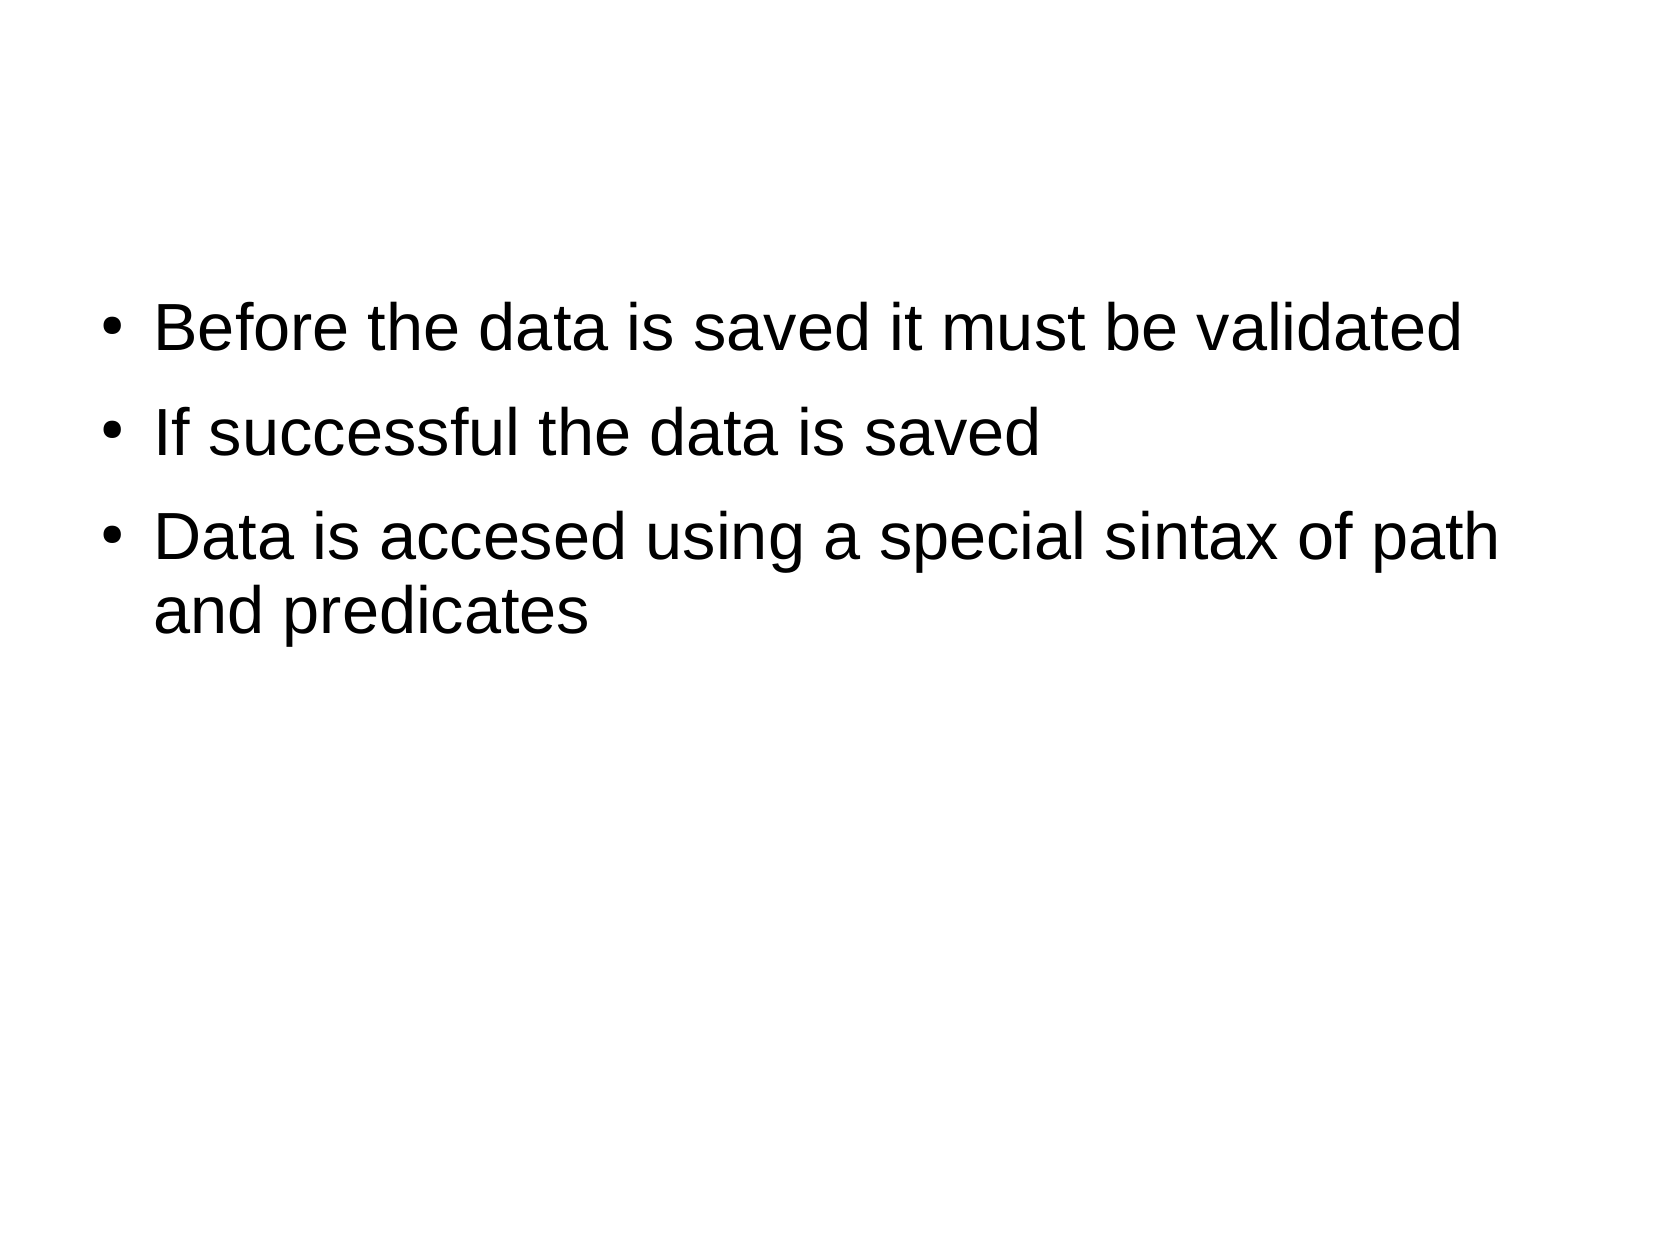

#
Before the data is saved it must be validated
If successful the data is saved
Data is accesed using a special sintax of path and predicates